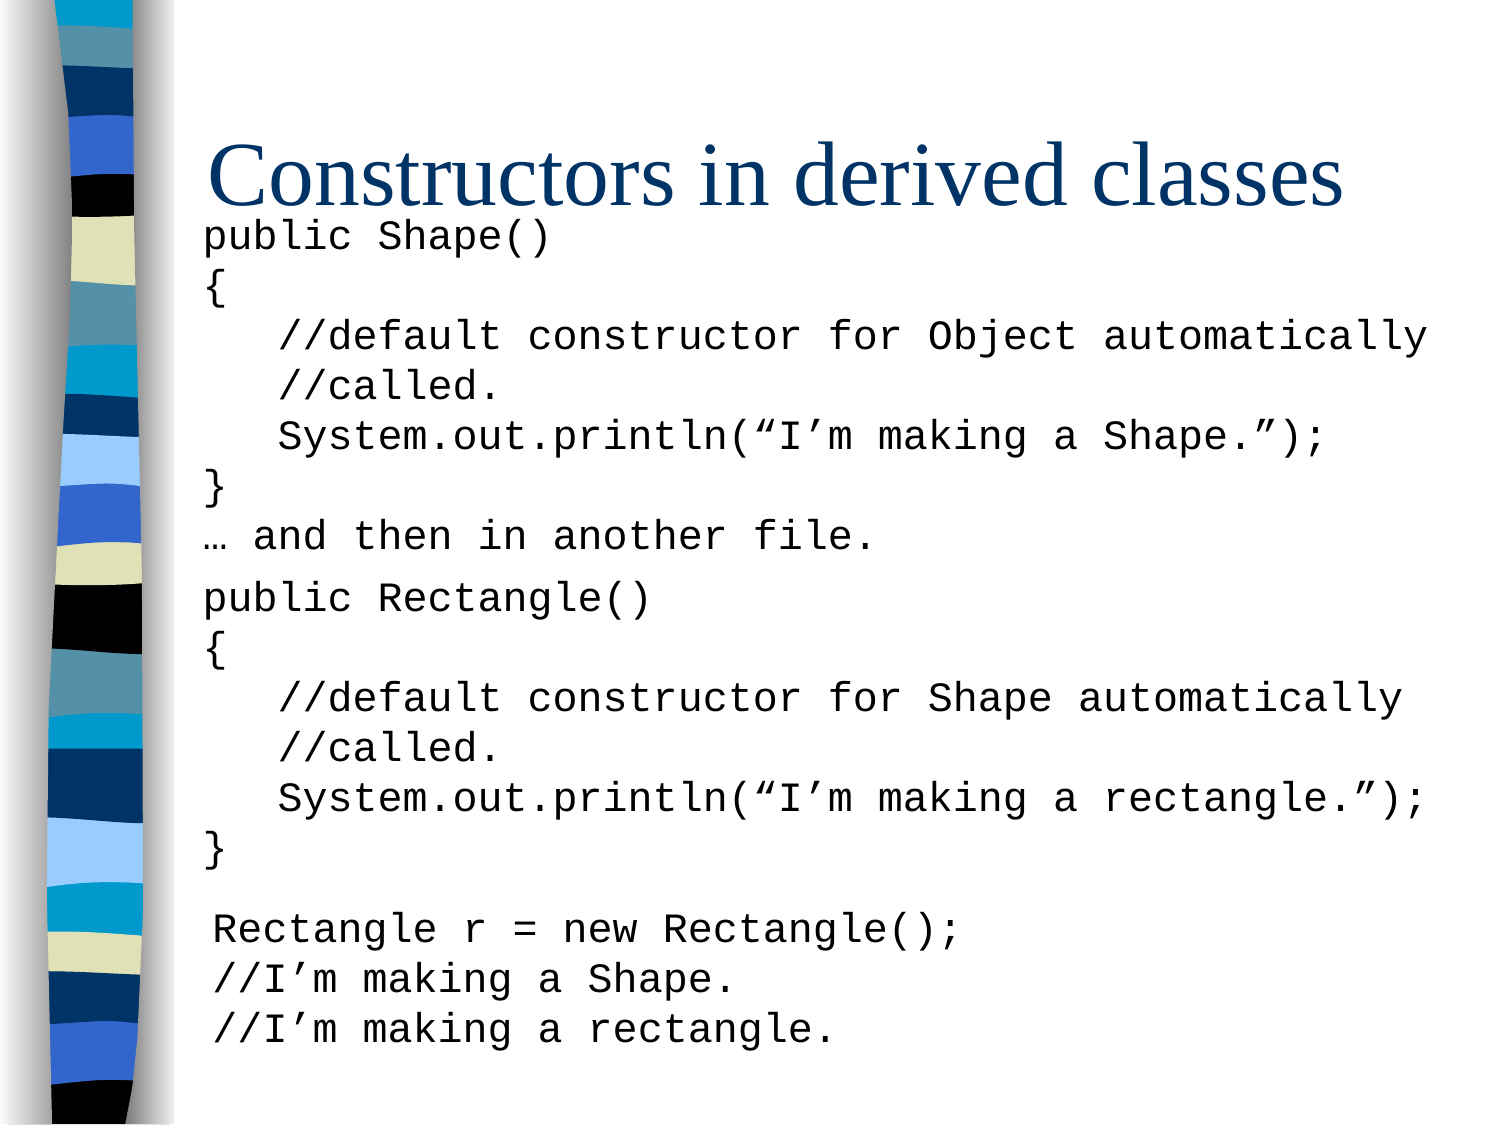

# Constructors in derived classes
public Shape()
{
 //default constructor for Object automatically
 //called.
 System.out.println(“I’m making a Shape.”);
}
… and then in another file.
public Rectangle()
{
 //default constructor for Shape automatically
 //called.
 System.out.println(“I’m making a rectangle.”);
}
Rectangle r = new Rectangle();
//I’m making a Shape.
//I’m making a rectangle.